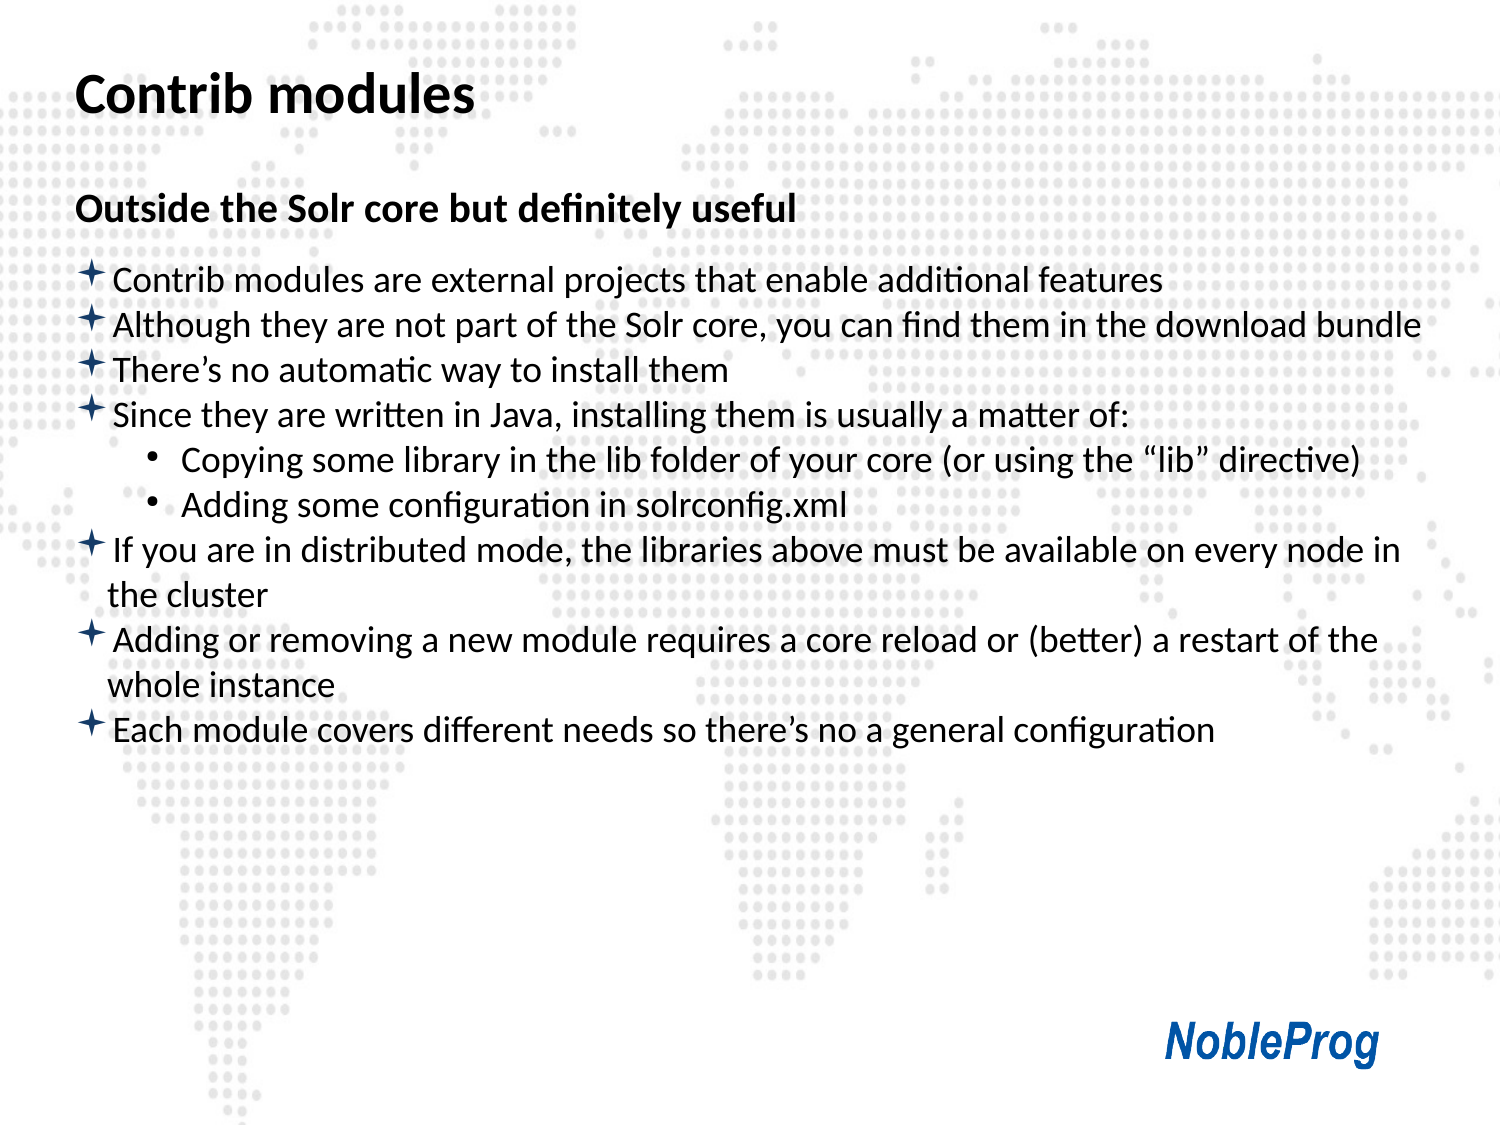

Contrib modules
Outside the Solr core but definitely useful
Contrib modules are external projects that enable additional features
Although they are not part of the Solr core, you can find them in the download bundle
There’s no automatic way to install them
Since they are written in Java, installing them is usually a matter of:
Copying some library in the lib folder of your core (or using the “lib” directive)
Adding some configuration in solrconfig.xml
If you are in distributed mode, the libraries above must be available on every node in the cluster
Adding or removing a new module requires a core reload or (better) a restart of the whole instance
Each module covers different needs so there’s no a general configuration